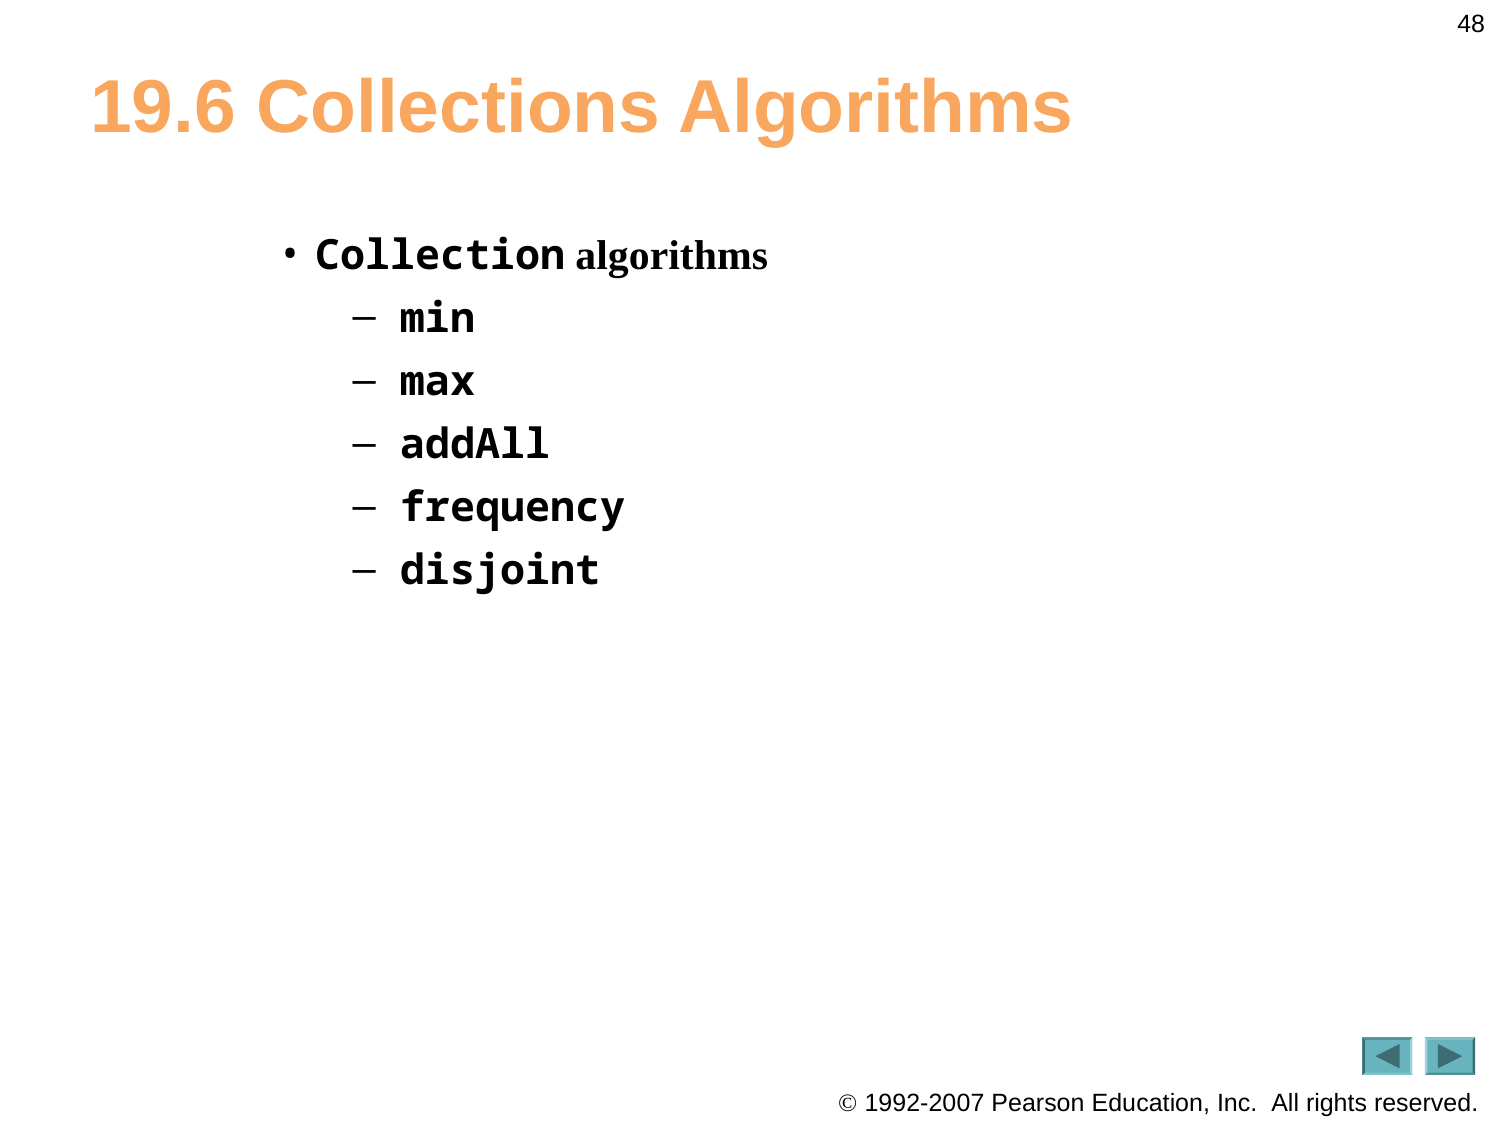

# 19.6 Collections Algorithms
Collection algorithms
min
max
addAll
frequency
disjoint